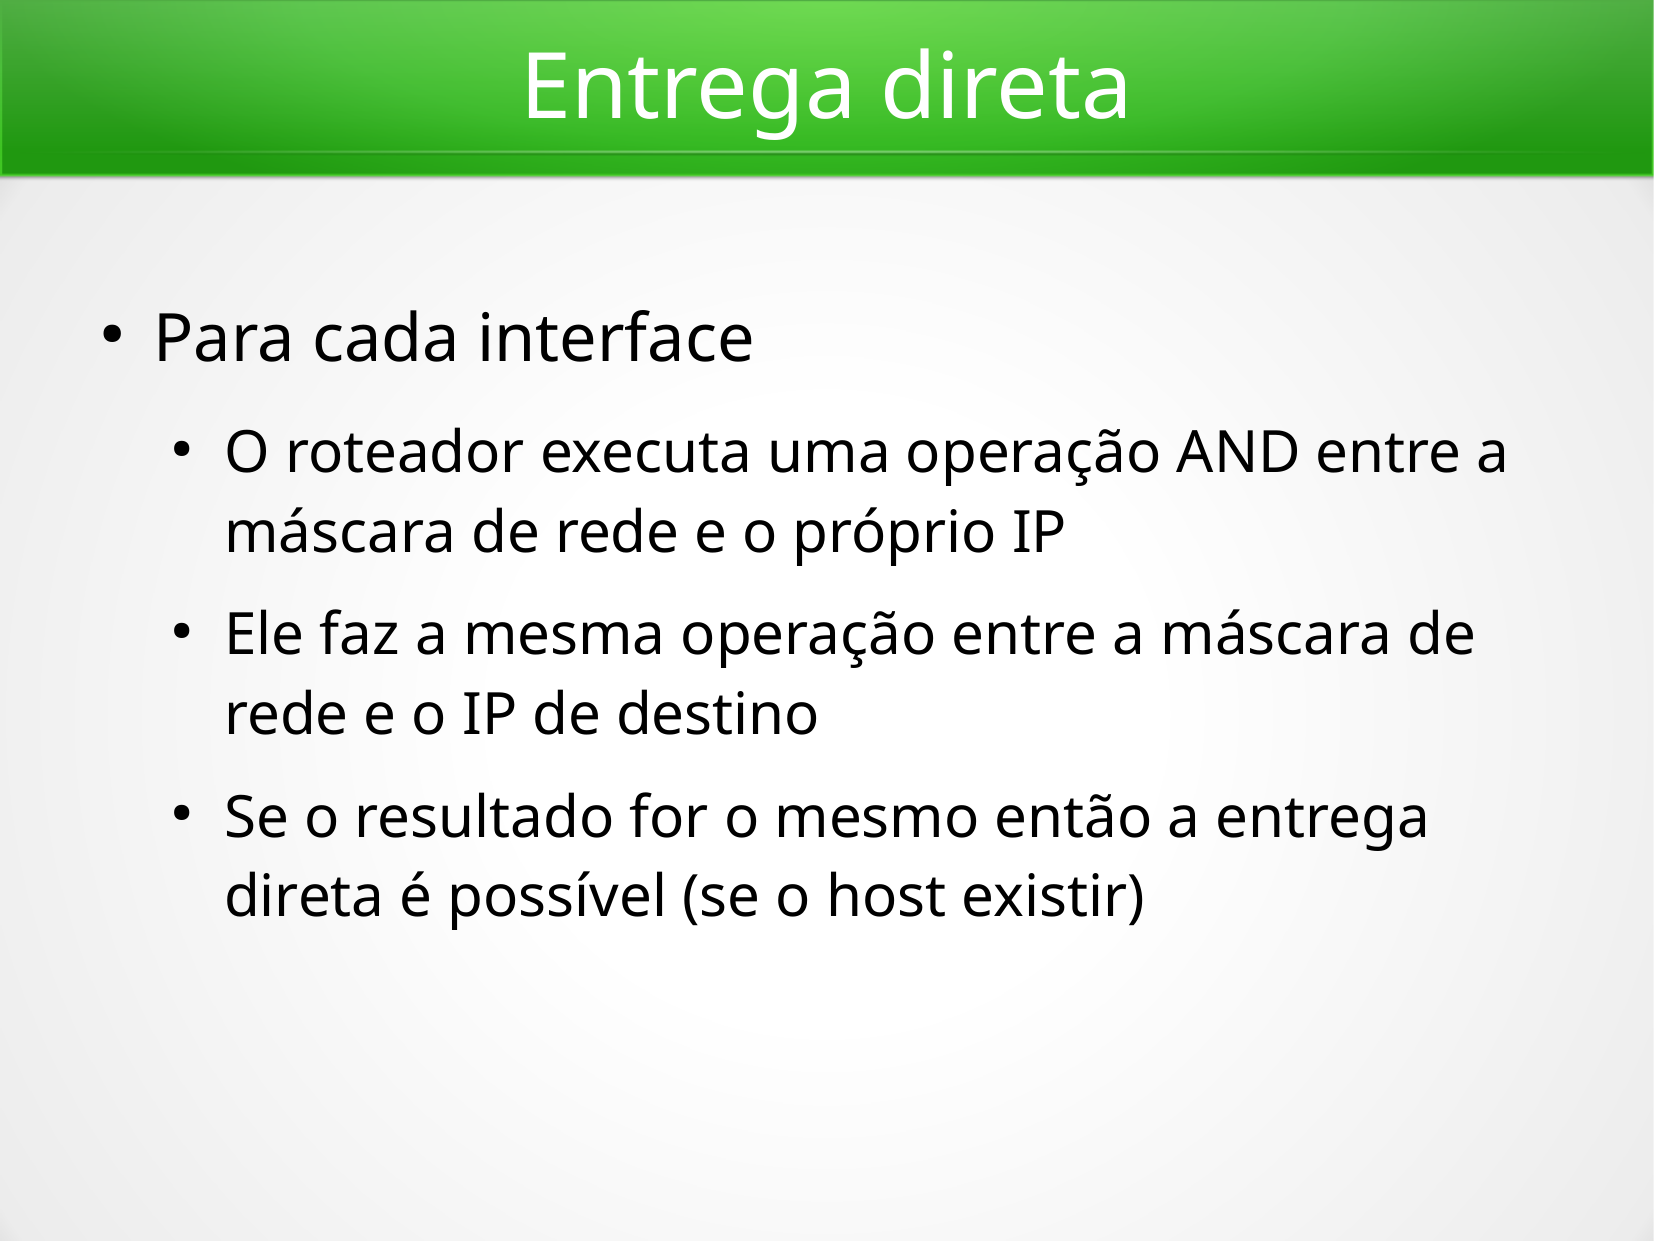

# Entrega direta
Para cada interface
O roteador executa uma operação AND entre a máscara de rede e o próprio IP
Ele faz a mesma operação entre a máscara de rede e o IP de destino
Se o resultado for o mesmo então a entrega direta é possível (se o host existir)